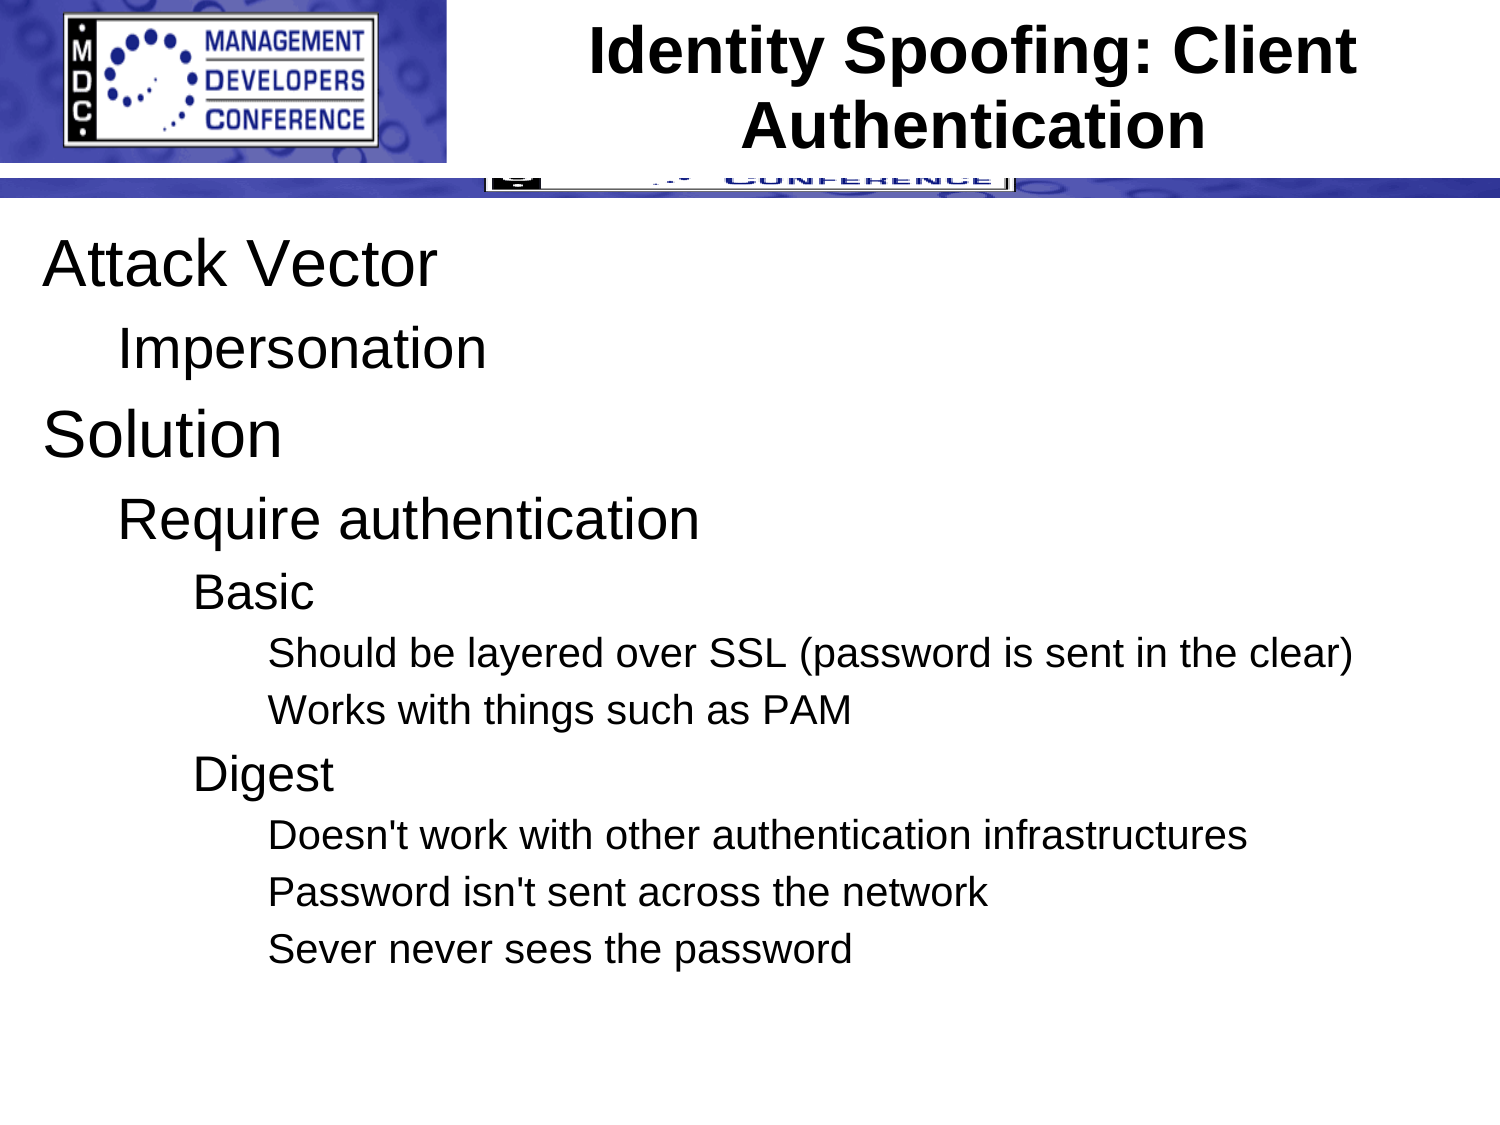

# Identity Spoofing: Client Authentication
Attack Vector
Impersonation
Solution
Require authentication
Basic
Should be layered over SSL (password is sent in the clear)
Works with things such as PAM
Digest
Doesn't work with other authentication infrastructures
Password isn't sent across the network
Sever never sees the password